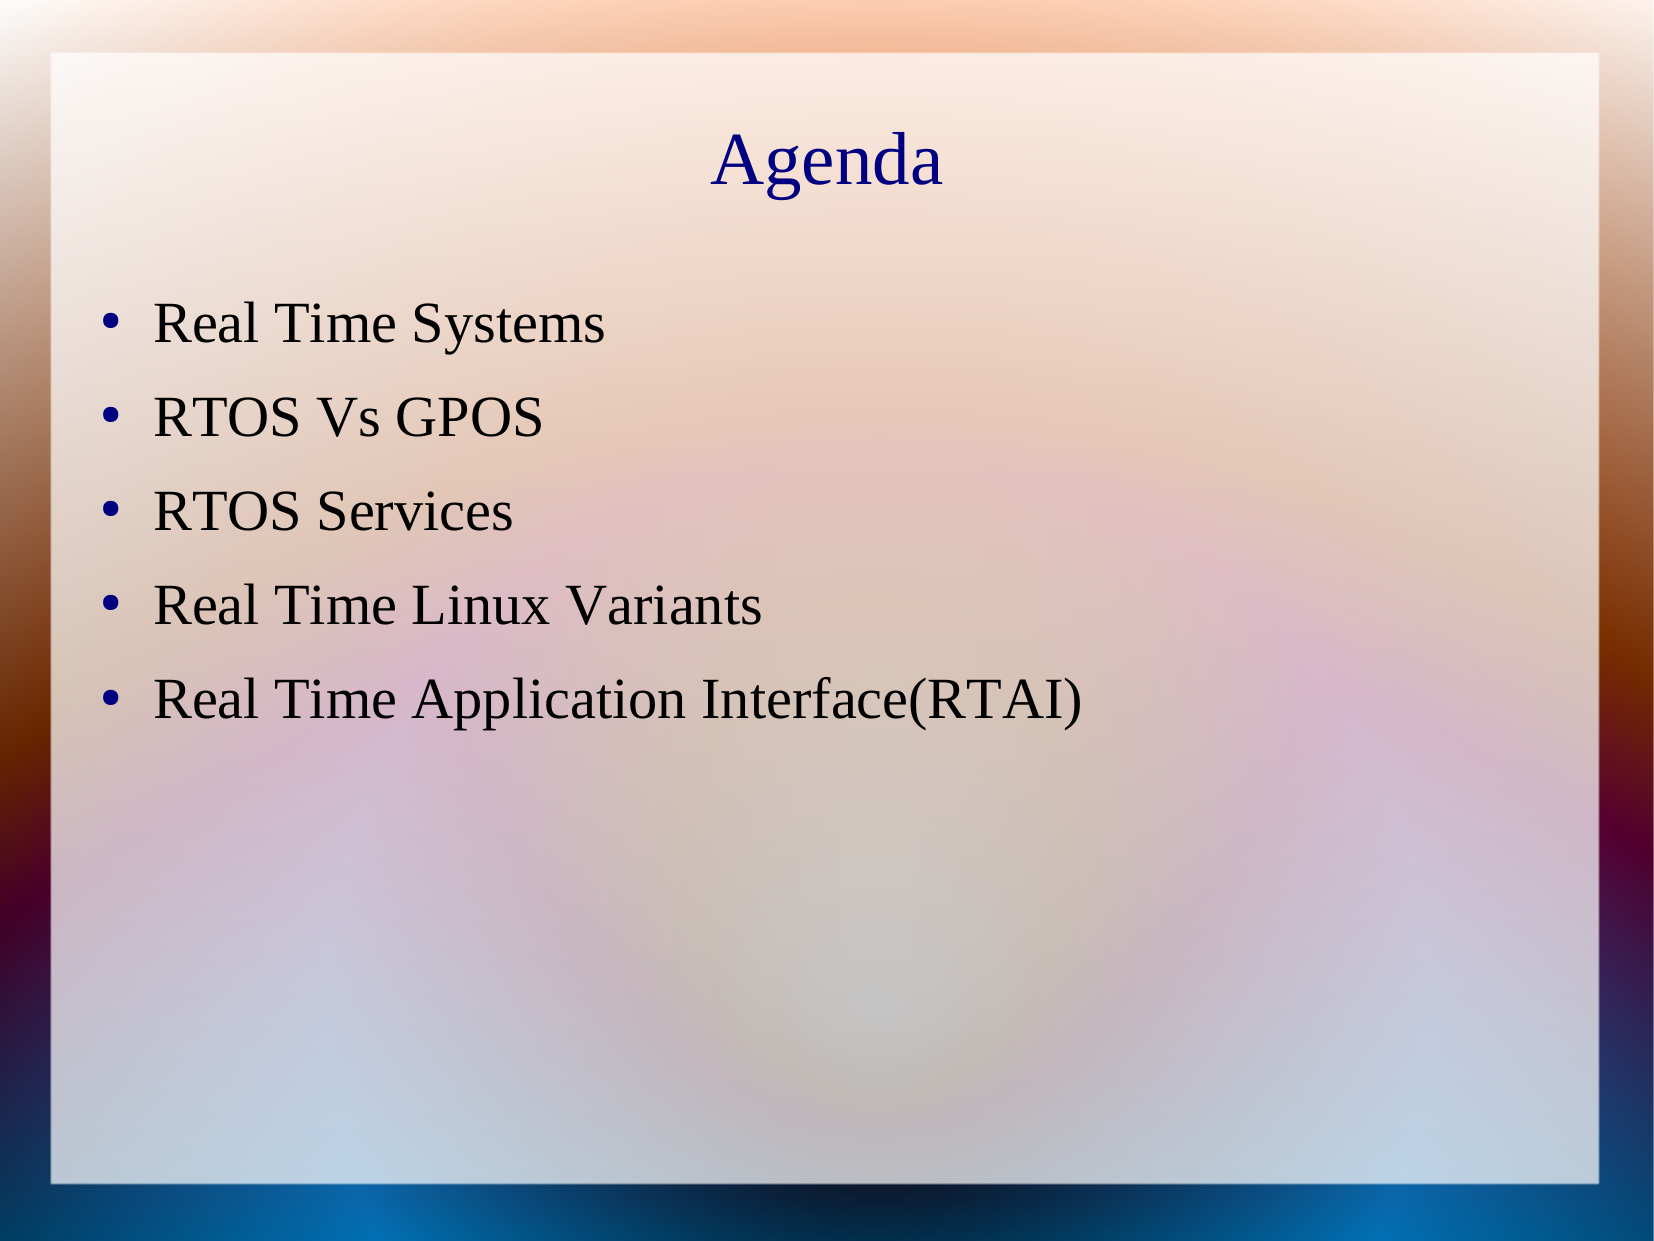

# Agenda
Real Time Systems
RTOS Vs GPOS
RTOS Services
Real Time Linux Variants
Real Time Application Interface(RTAI)